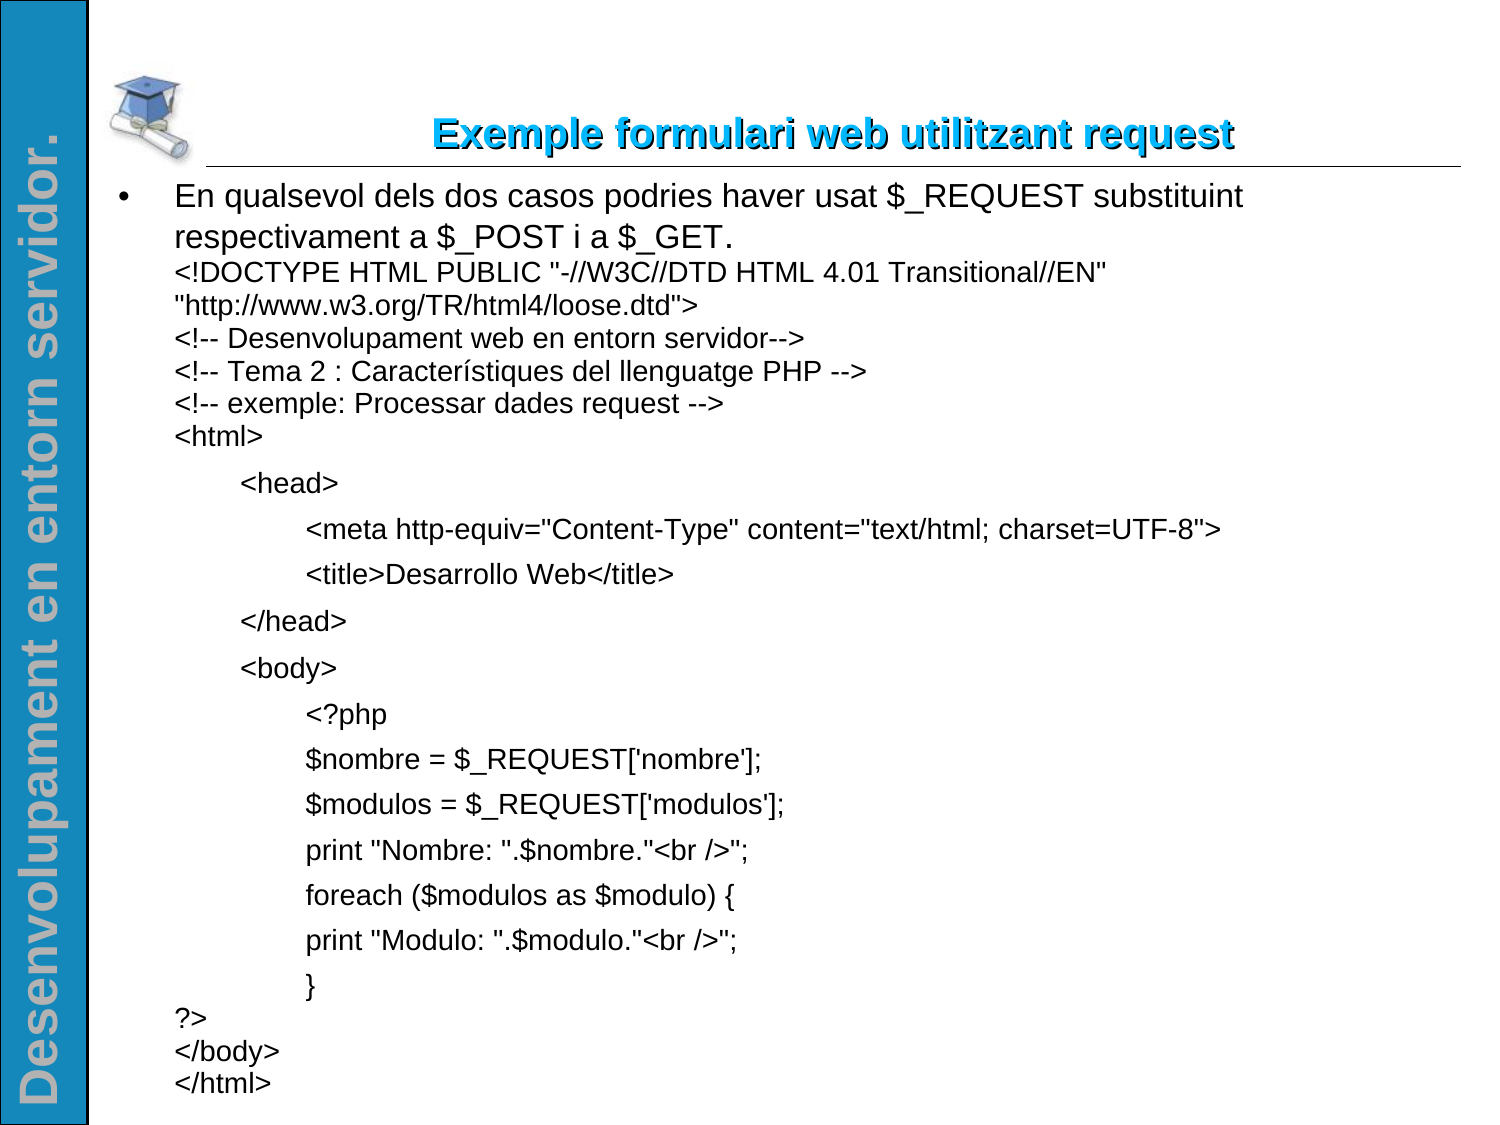

# Exemple formulari web utilitzant request
En qualsevol dels dos casos podries haver usat $_REQUEST substituint respectivament a $_POST i a $_GET.
<!DOCTYPE HTML PUBLIC "-//W3C//DTD HTML 4.01 Transitional//EN" "http://www.w3.org/TR/html4/loose.dtd">
<!-- Desenvolupament web en entorn servidor-->
<!-- Tema 2 : Característiques del llenguatge PHP -->
<!-- exemple: Processar dades request -->
<html>
<head>
<meta http-equiv="Content-Type" content="text/html; charset=UTF-8">
<title>Desarrollo Web</title>
</head>
<body>
<?php
$nombre = $_REQUEST['nombre'];
$modulos = $_REQUEST['modulos'];
print "Nombre: ".$nombre."<br />";
foreach ($modulos as $modulo) {
print "Modulo: ".$modulo."<br />";
}
?>
</body>
</html>